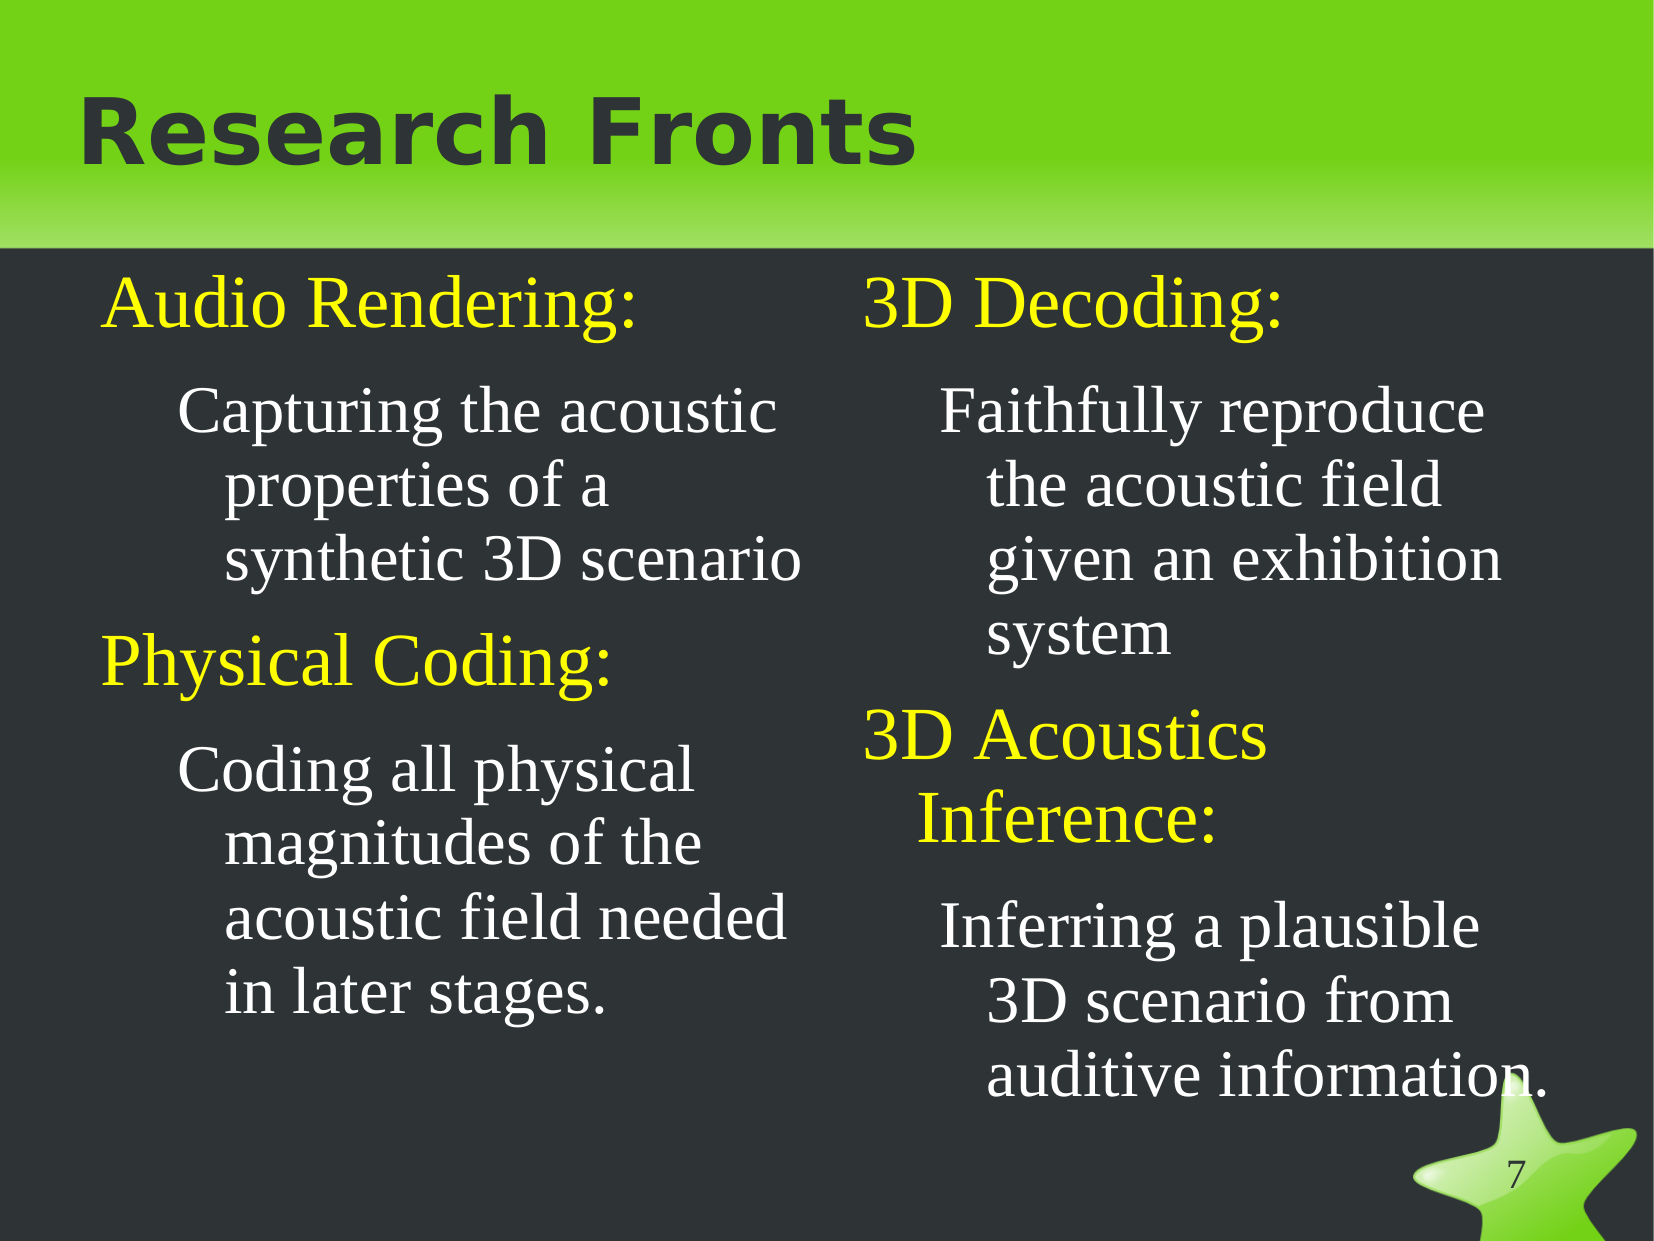

# Research Fronts
Audio Rendering:
Capturing the acoustic properties of a synthetic 3D scenario
Physical Coding:
Coding all physical magnitudes of the acoustic field needed in later stages.
3D Decoding:
Faithfully reproduce the acoustic field given an exhibition system
3D Acoustics Inference:
Inferring a plausible 3D scenario from auditive information.
7